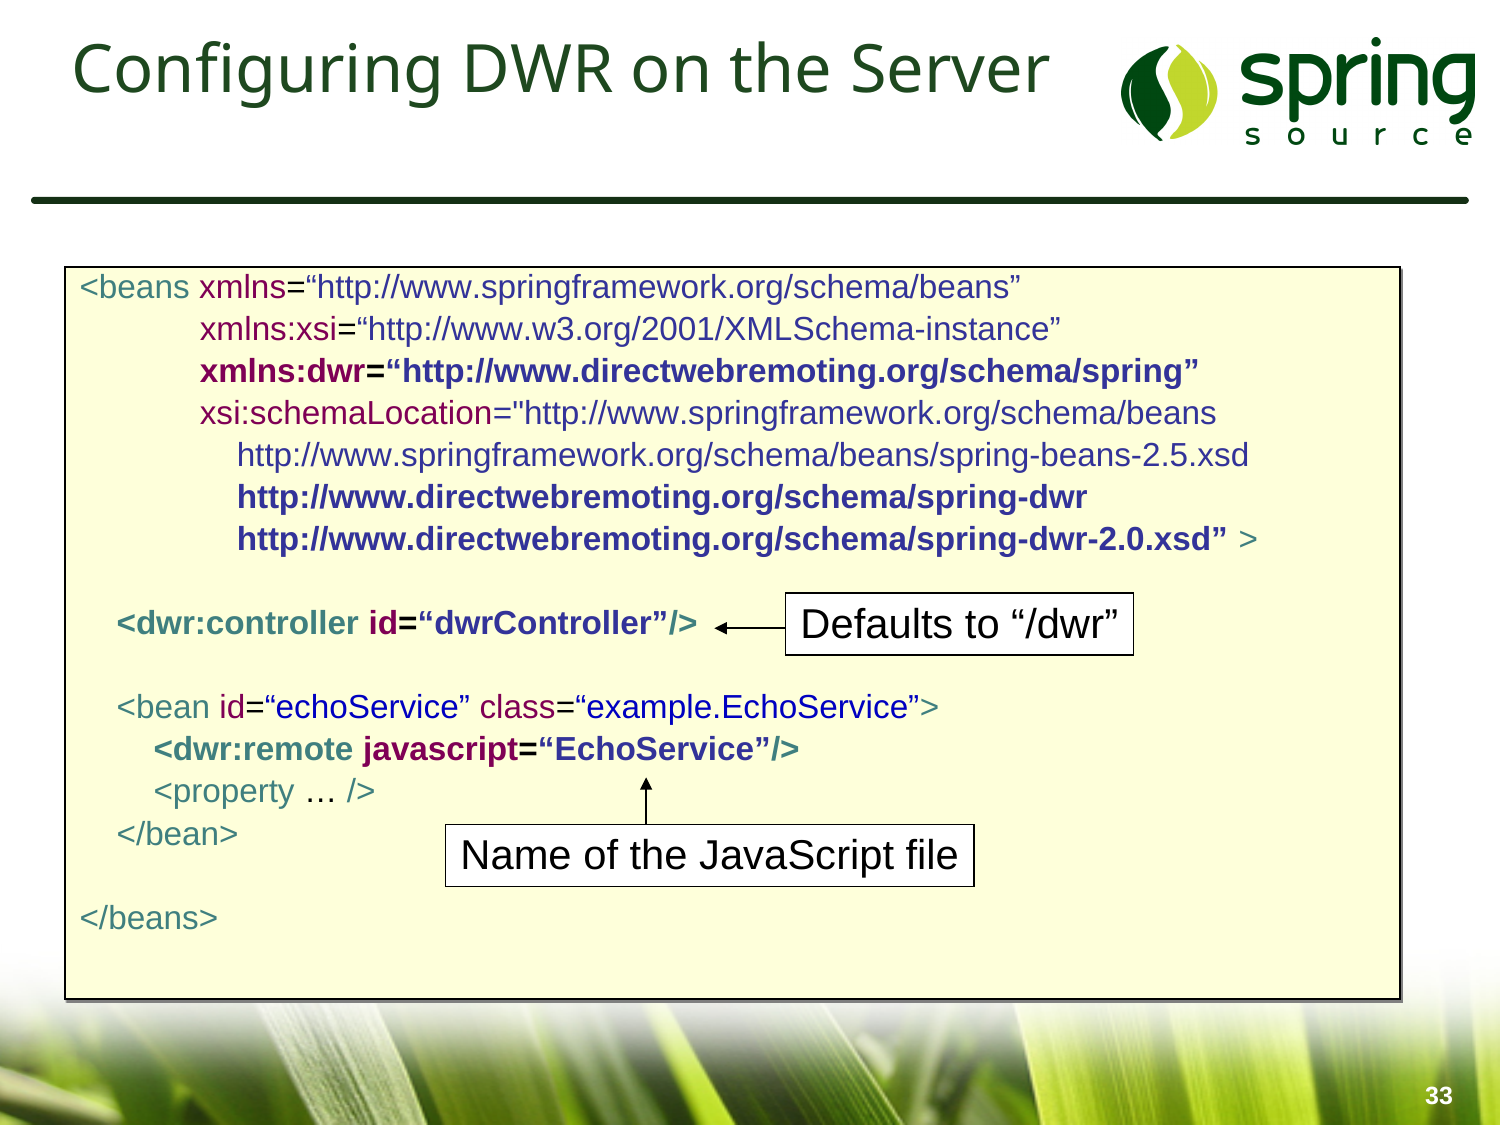

# Configuring DWR on the Server
<beans xmlns=“http://www.springframework.org/schema/beans”
 xmlns:xsi=“http://www.w3.org/2001/XMLSchema-instance”
 xmlns:dwr=“http://www.directwebremoting.org/schema/spring”
 xsi:schemaLocation="http://www.springframework.org/schema/beans
 http://www.springframework.org/schema/beans/spring-beans-2.5.xsd
 http://www.directwebremoting.org/schema/spring-dwr
 http://www.directwebremoting.org/schema/spring-dwr-2.0.xsd” >
 <dwr:controller id=“dwrController”/>
 <bean id=“echoService” class=“example.EchoService”>
 <dwr:remote javascript=“EchoService”/>
 <property … />
 </bean>
</beans>
Defaults to “/dwr”
Name of the JavaScript file